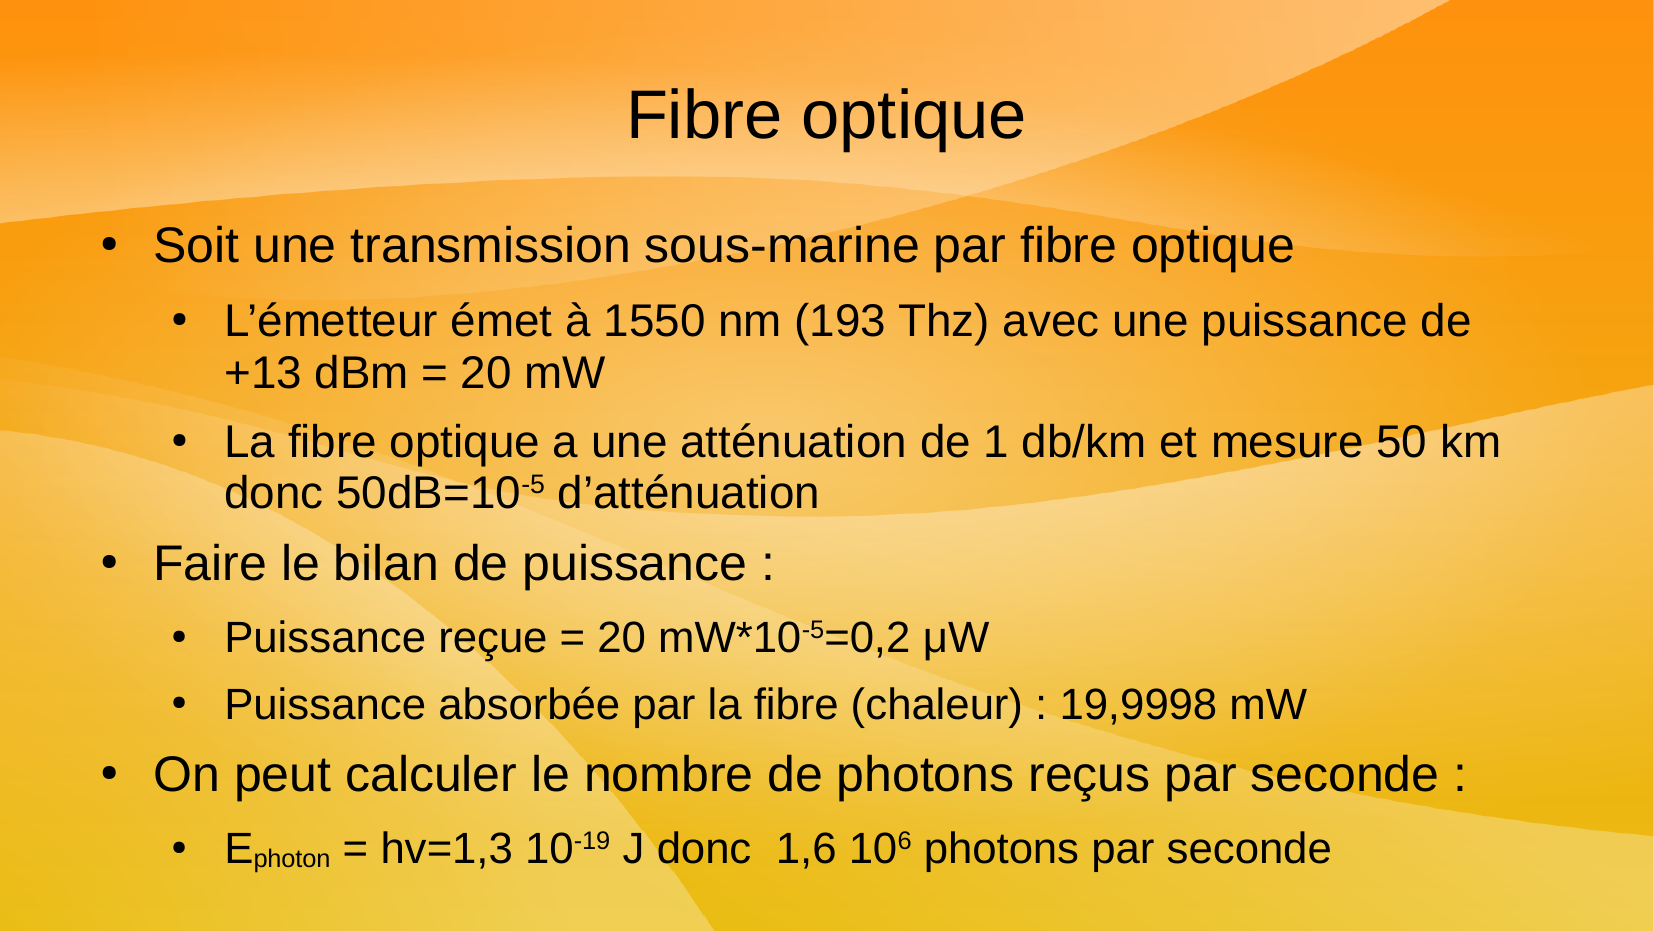

# Fibre optique
Soit une transmission sous-marine par fibre optique
L’émetteur émet à 1550 nm (193 Thz) avec une puissance de +13 dBm = 20 mW
La fibre optique a une atténuation de 1 db/km et mesure 50 km donc 50dB=10-5 d’atténuation
Faire le bilan de puissance :
Puissance reçue = 20 mW*10-5=0,2 μW
Puissance absorbée par la fibre (chaleur) : 19,9998 mW
On peut calculer le nombre de photons reçus par seconde :
Ephoton = hv=1,3 10-19 J donc 1,6 106 photons par seconde